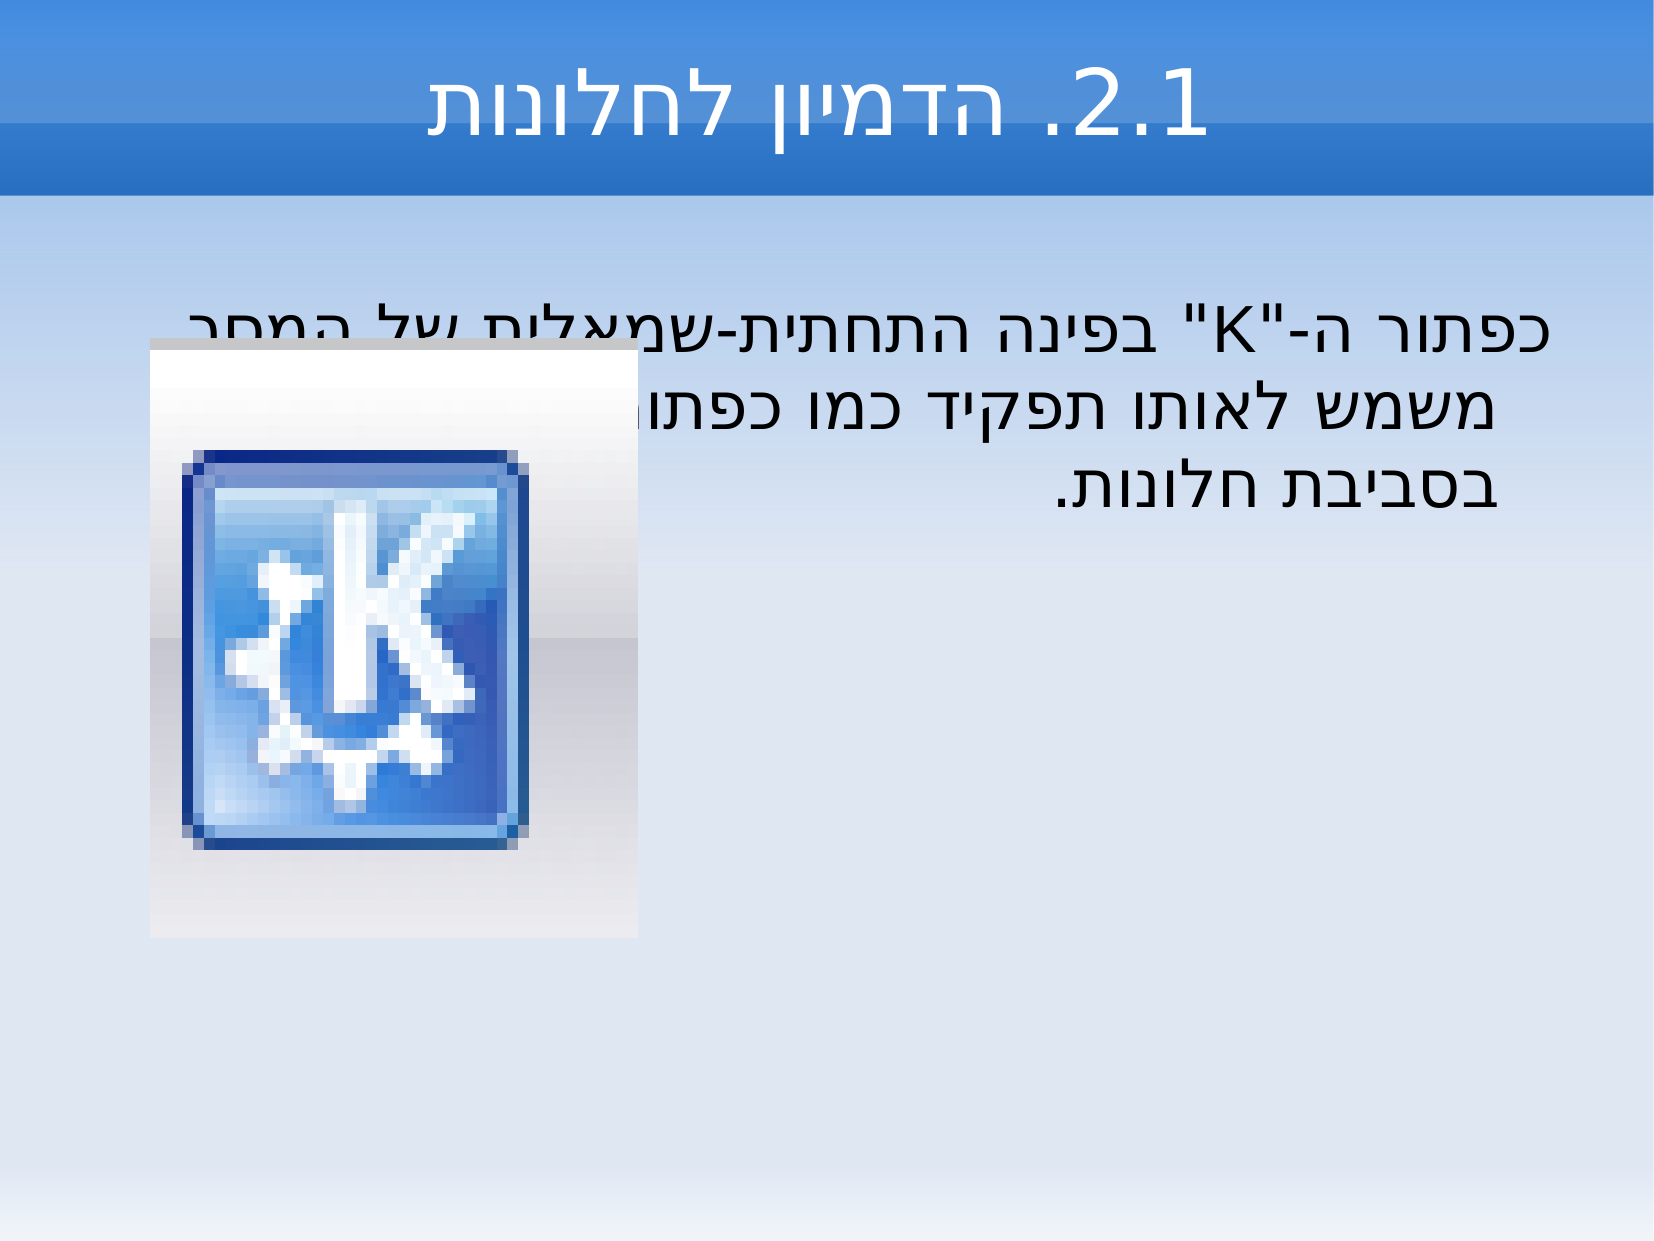

# 2.1. הדמיון לחלונות
כפתור ה-"K" בפינה התחתית-שמאלית של המסך משמש לאותו תפקיד כמו כפתור ה-"התחל" בסביבת חלונות.